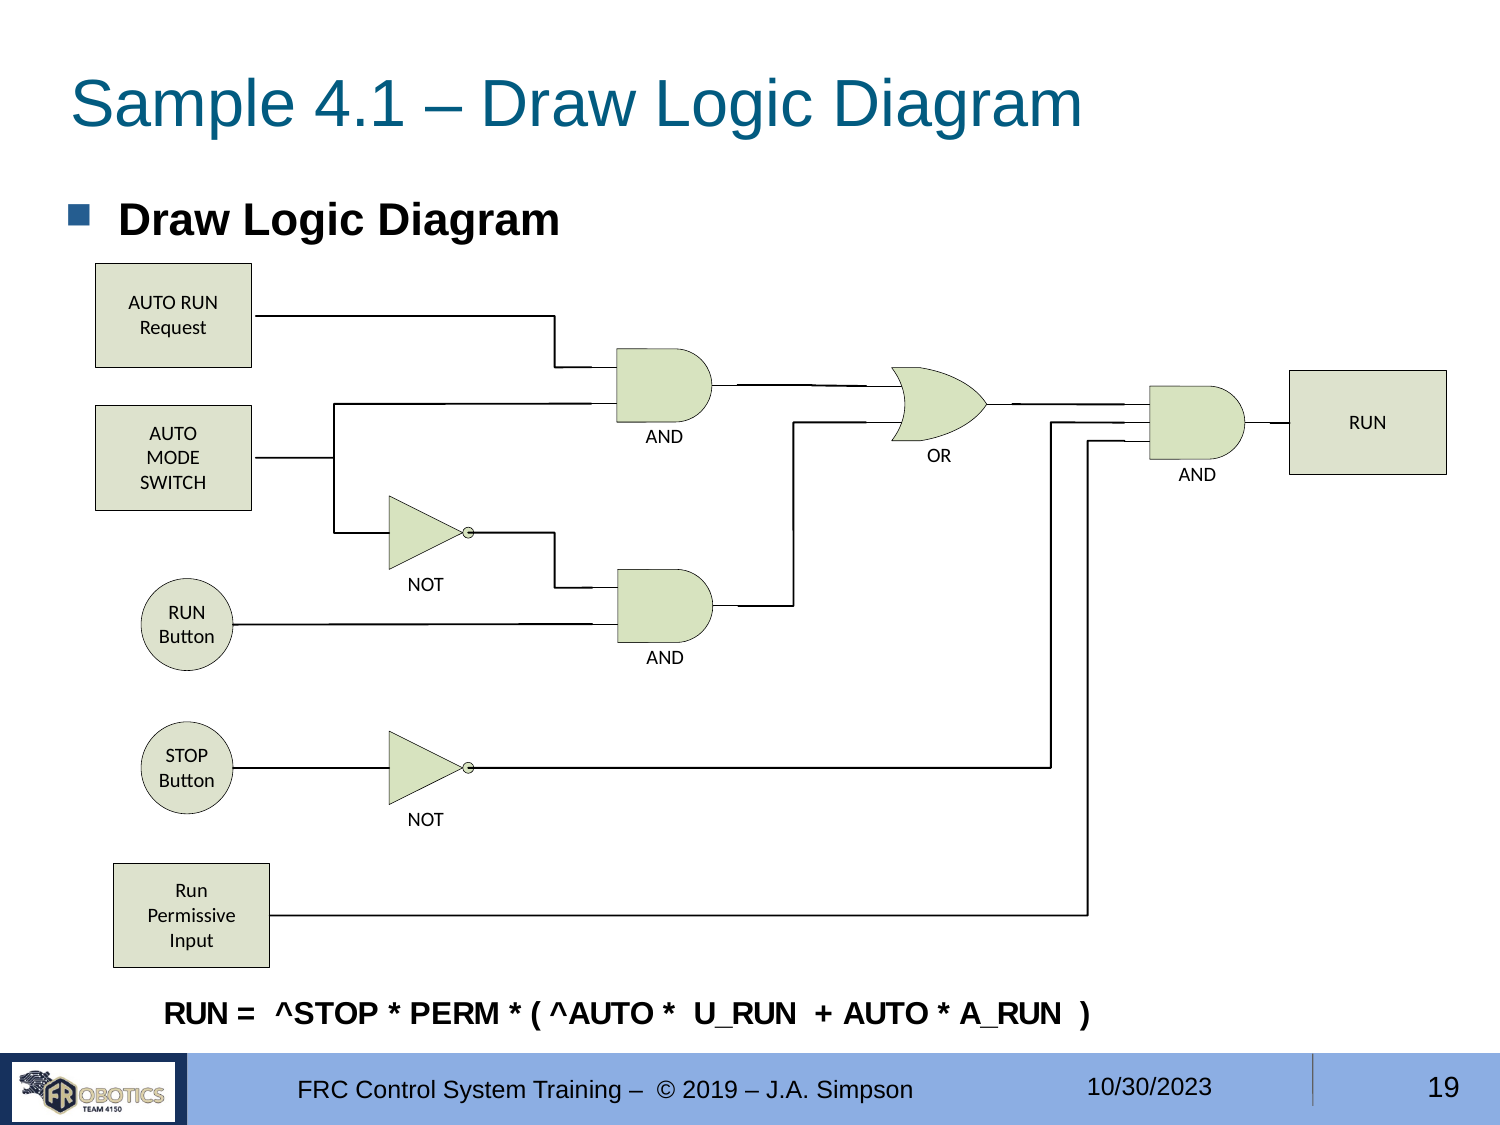

# Sample 4.1 – Draw Logic Diagram
Draw Logic Diagram
10/30/2023
FRC Control System Training – © 2019 – J.A. Simpson